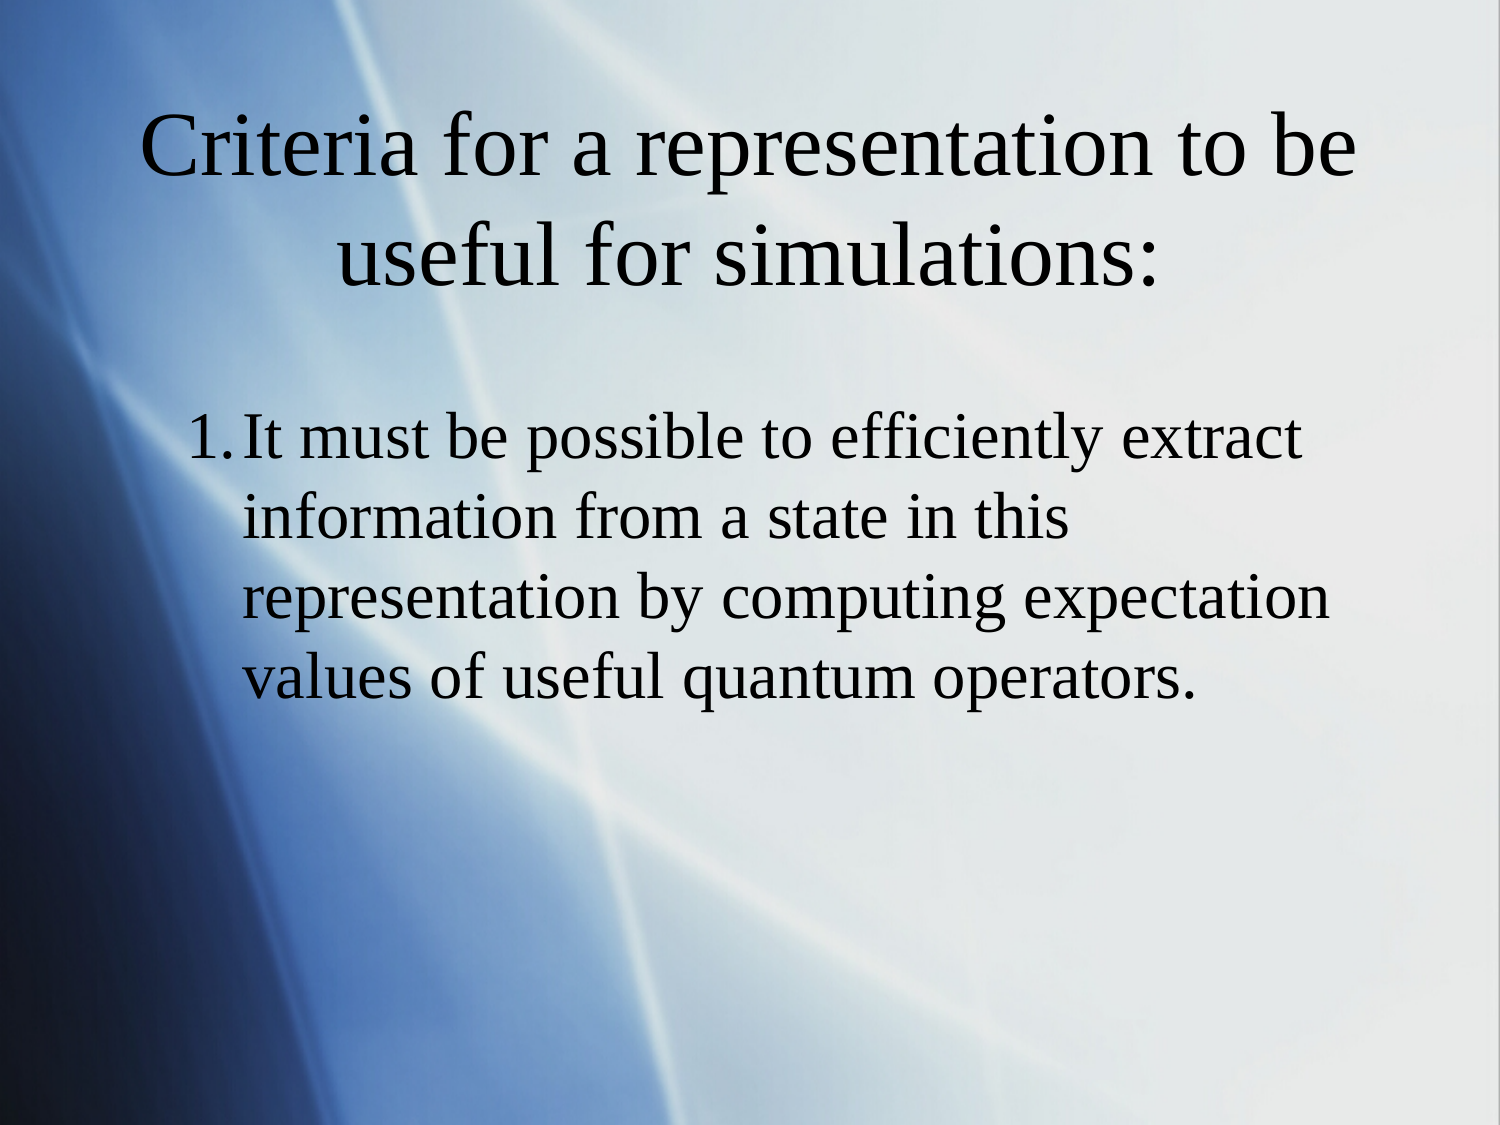

# Criteria for a representation to be useful for simulations:
It must be possible to efficiently extract information from a state in this representation by computing expectation values of useful quantum operators.